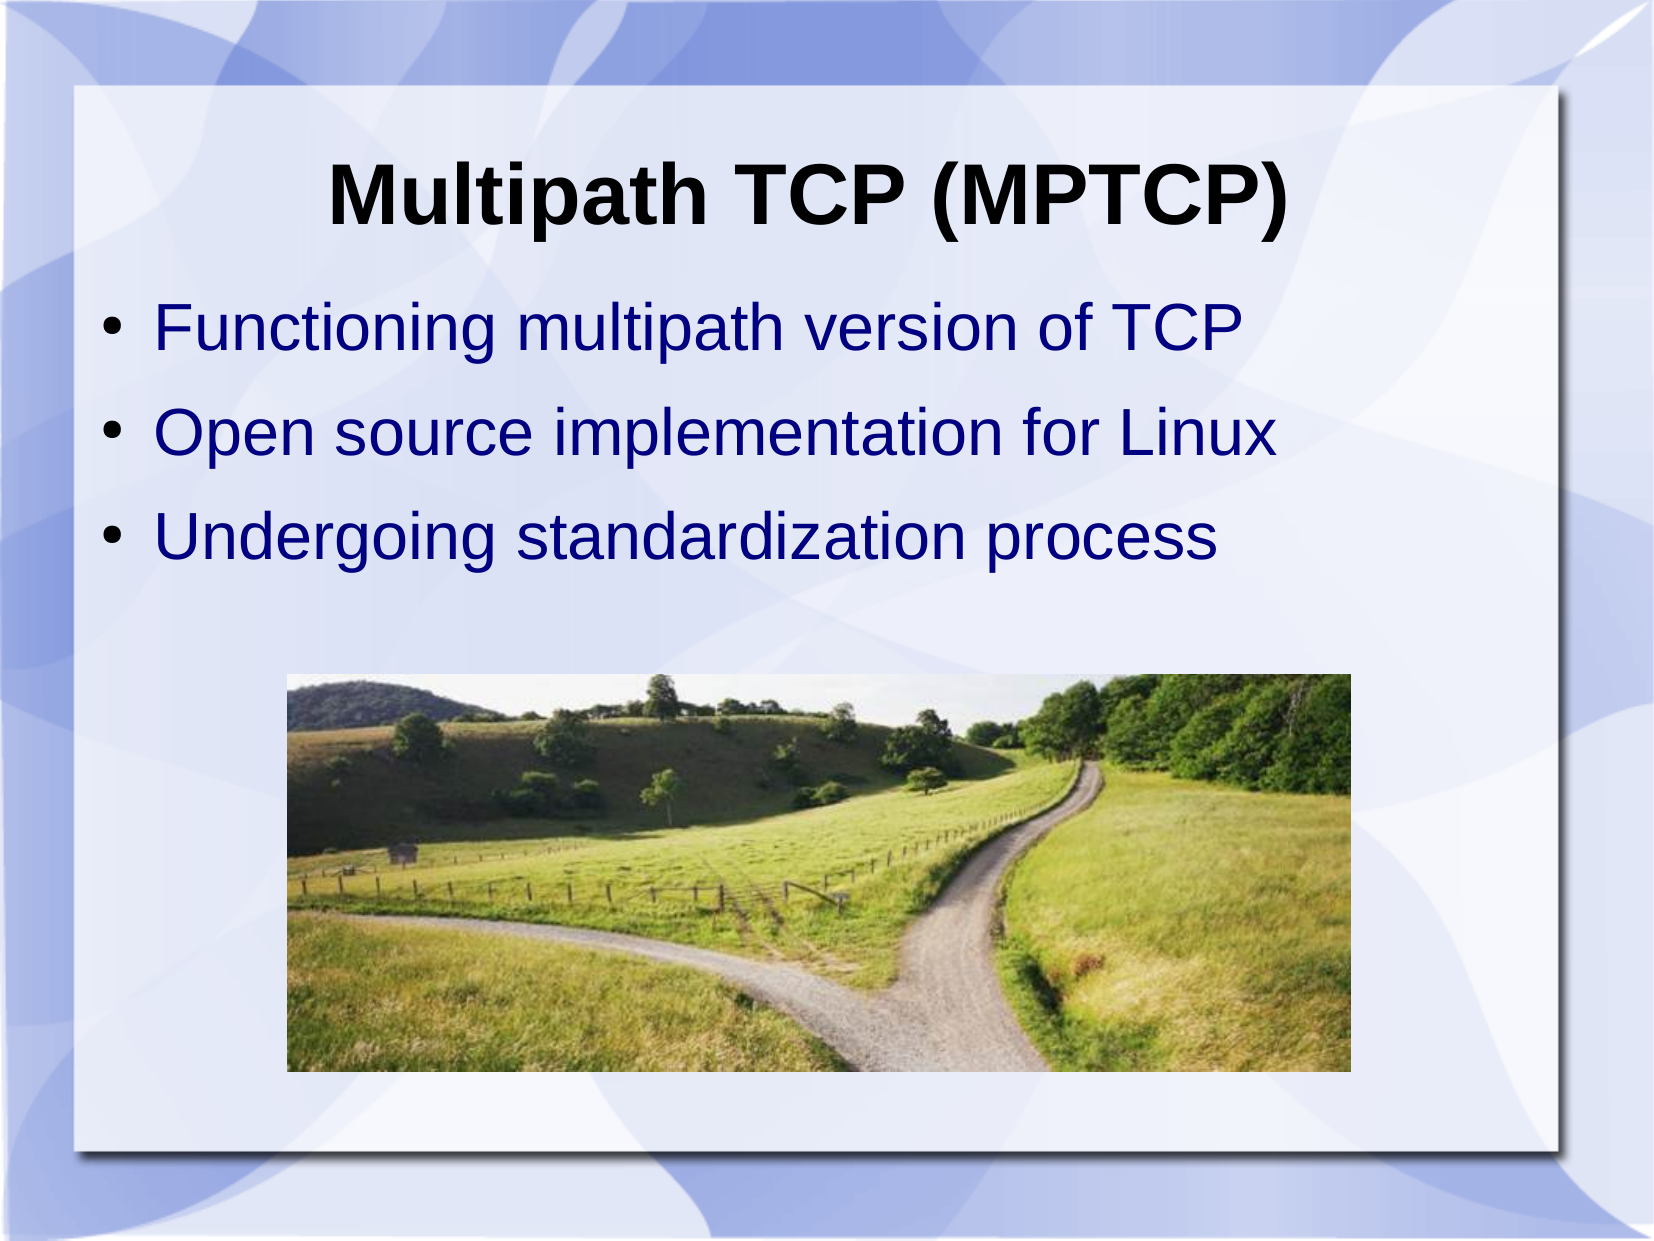

# Multipath TCP (MPTCP)
Functioning multipath version of TCP
Open source implementation for Linux
Undergoing standardization process